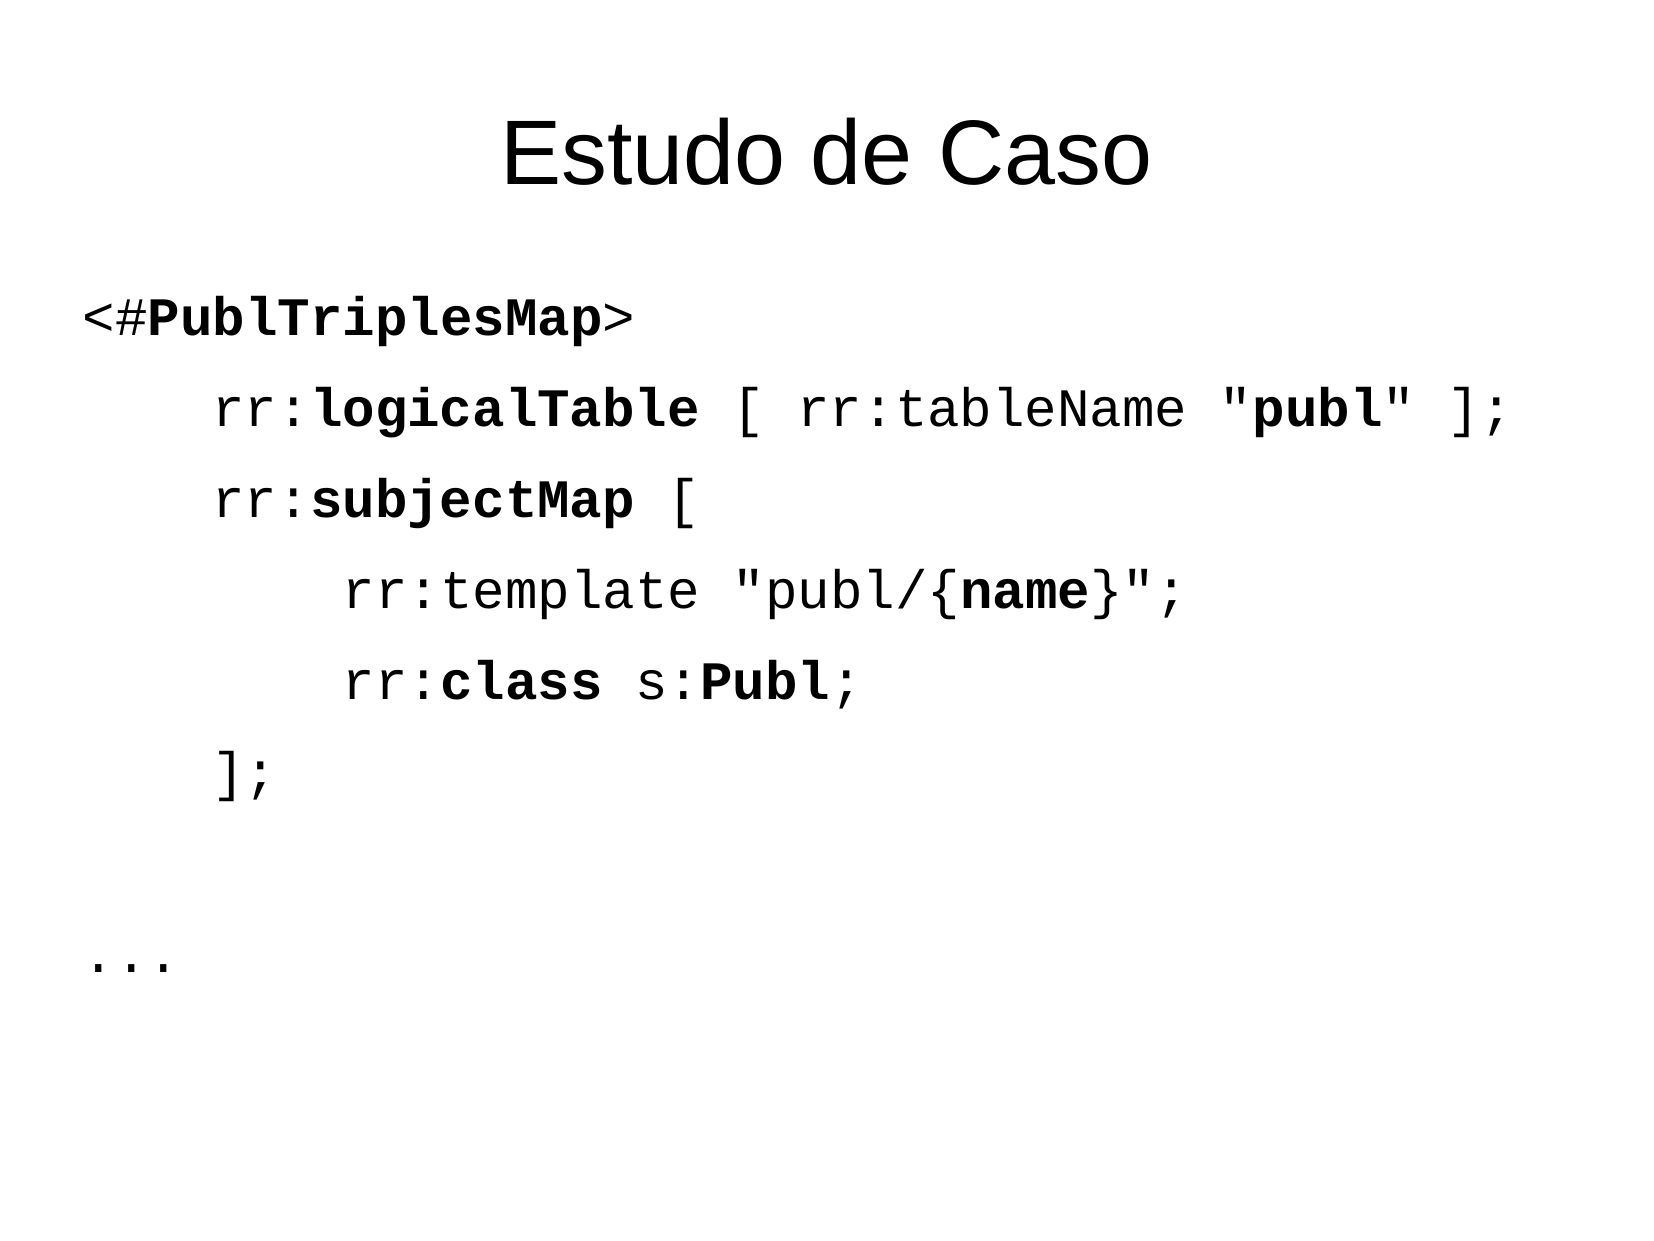

# Estudo de Caso
<#PublTriplesMap>
 rr:logicalTable [ rr:tableName "publ" ];
 rr:subjectMap [
 rr:template "publ/{name}";
 rr:class s:Publ;
 ];
...